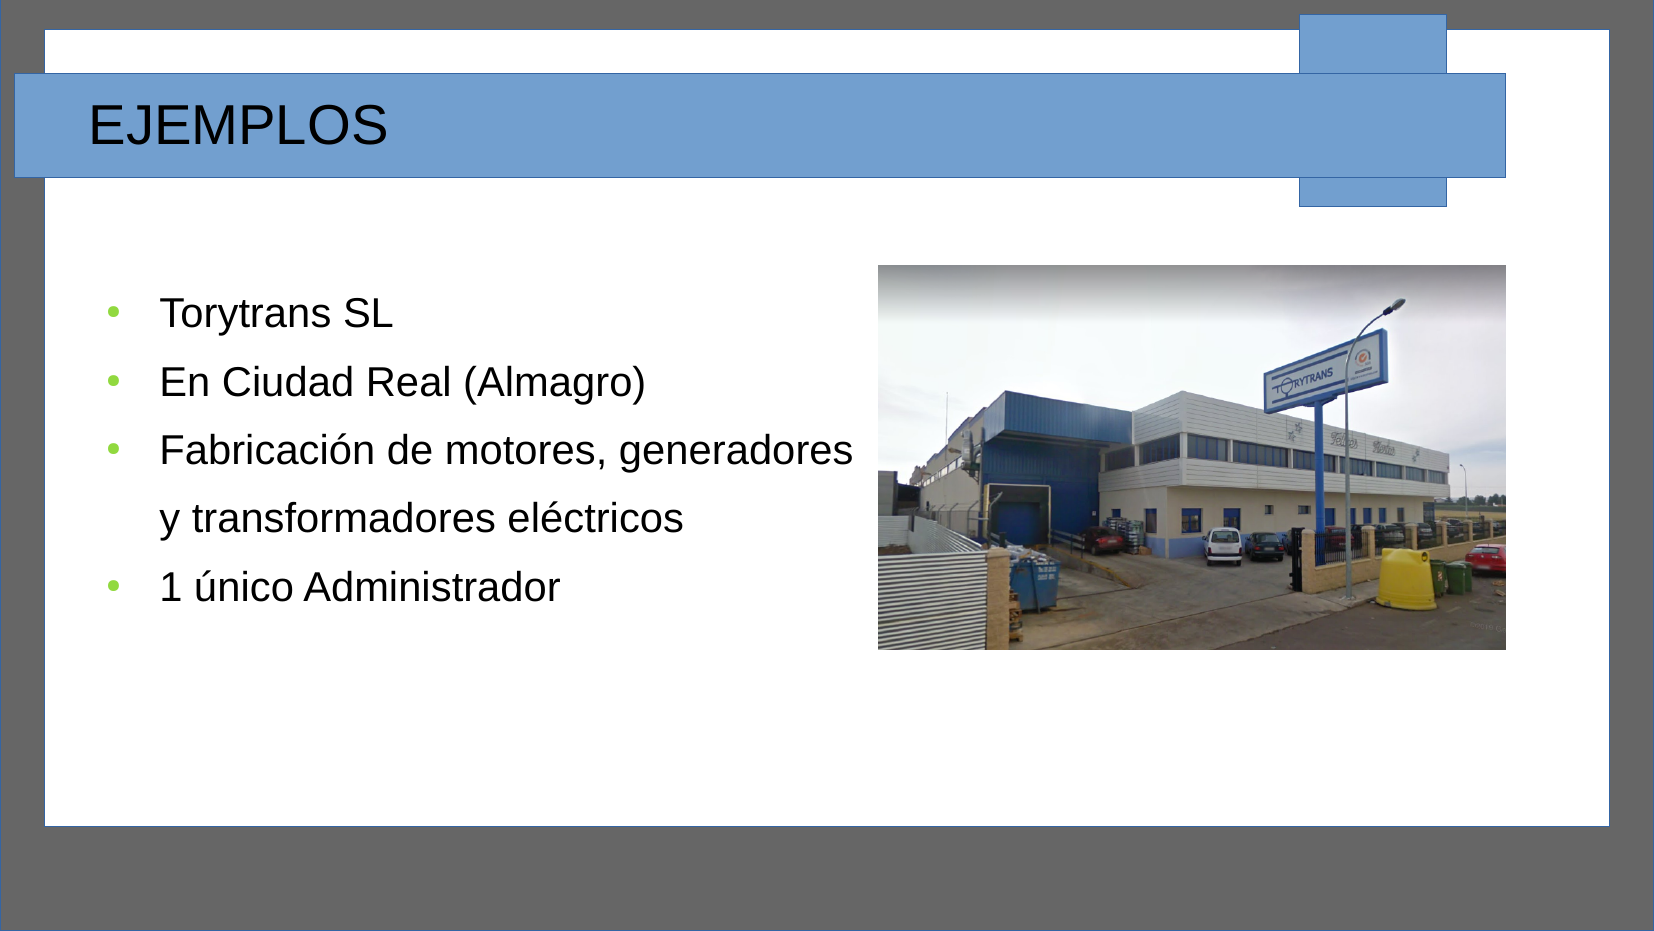

# EJEMPLOS
Torytrans SL
En Ciudad Real (Almagro)
Fabricación de motores, generadores
y transformadores eléctricos
1 único Administrador